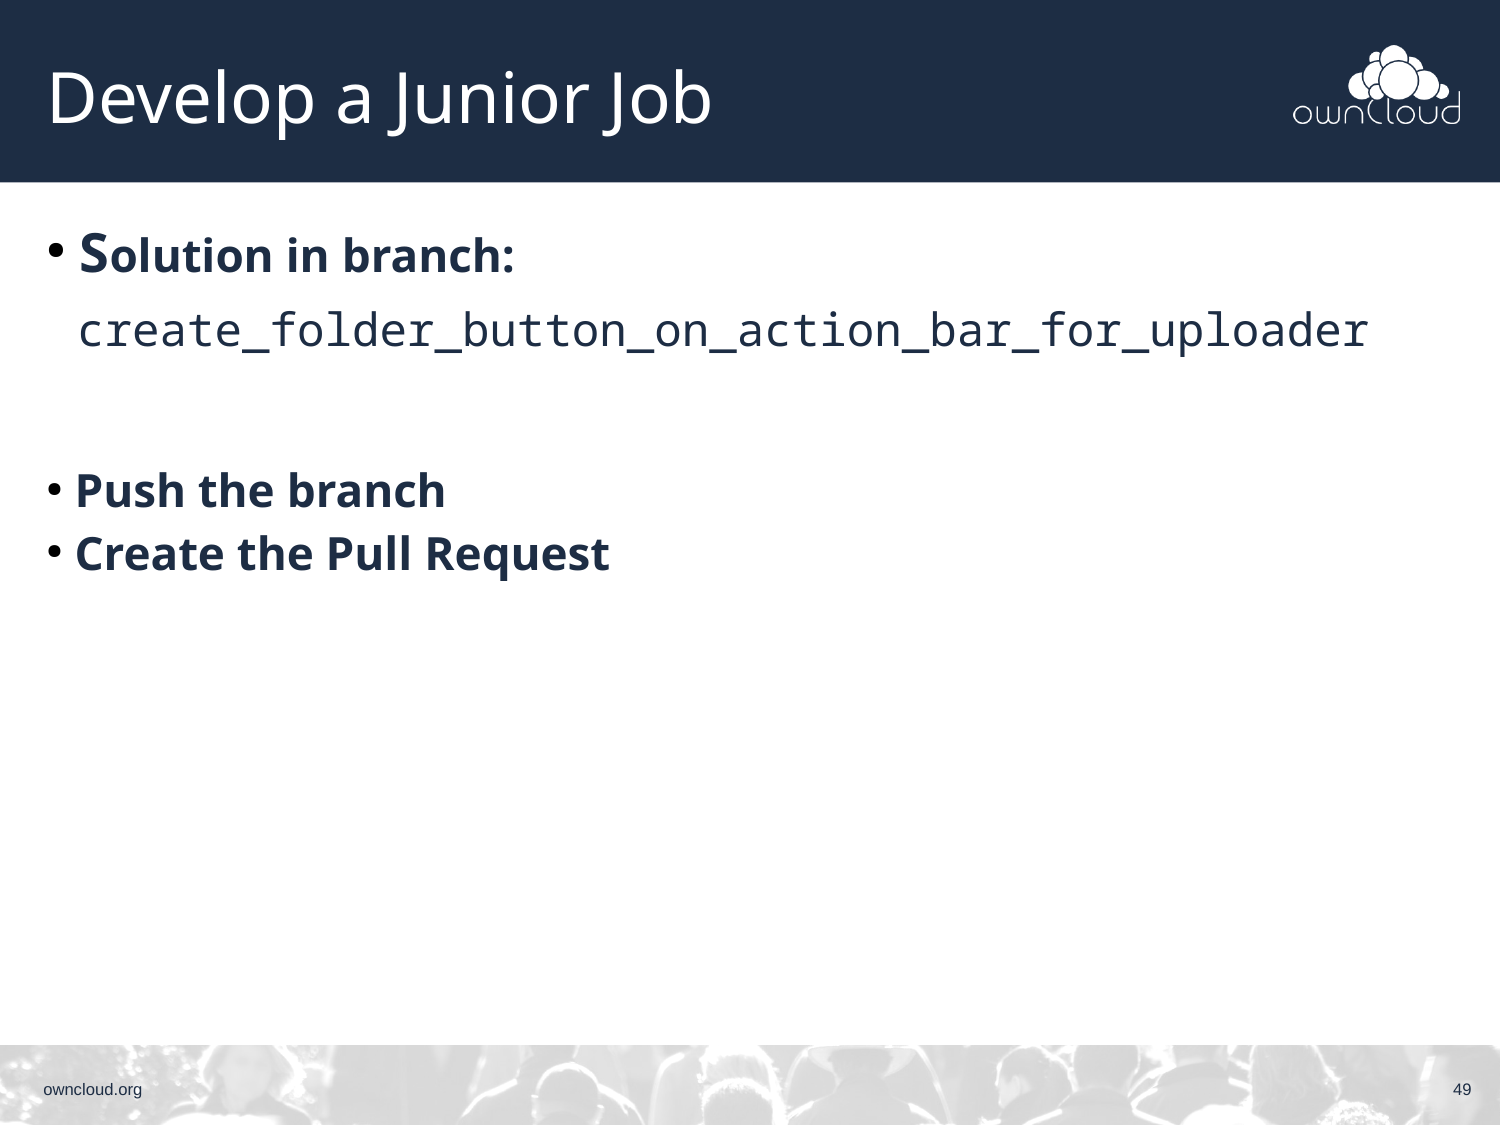

# Develop a Junior Job
 Solution in branch:
 create_folder_button_on_action_bar_for_uploader
 Push the branch
 Create the Pull Request